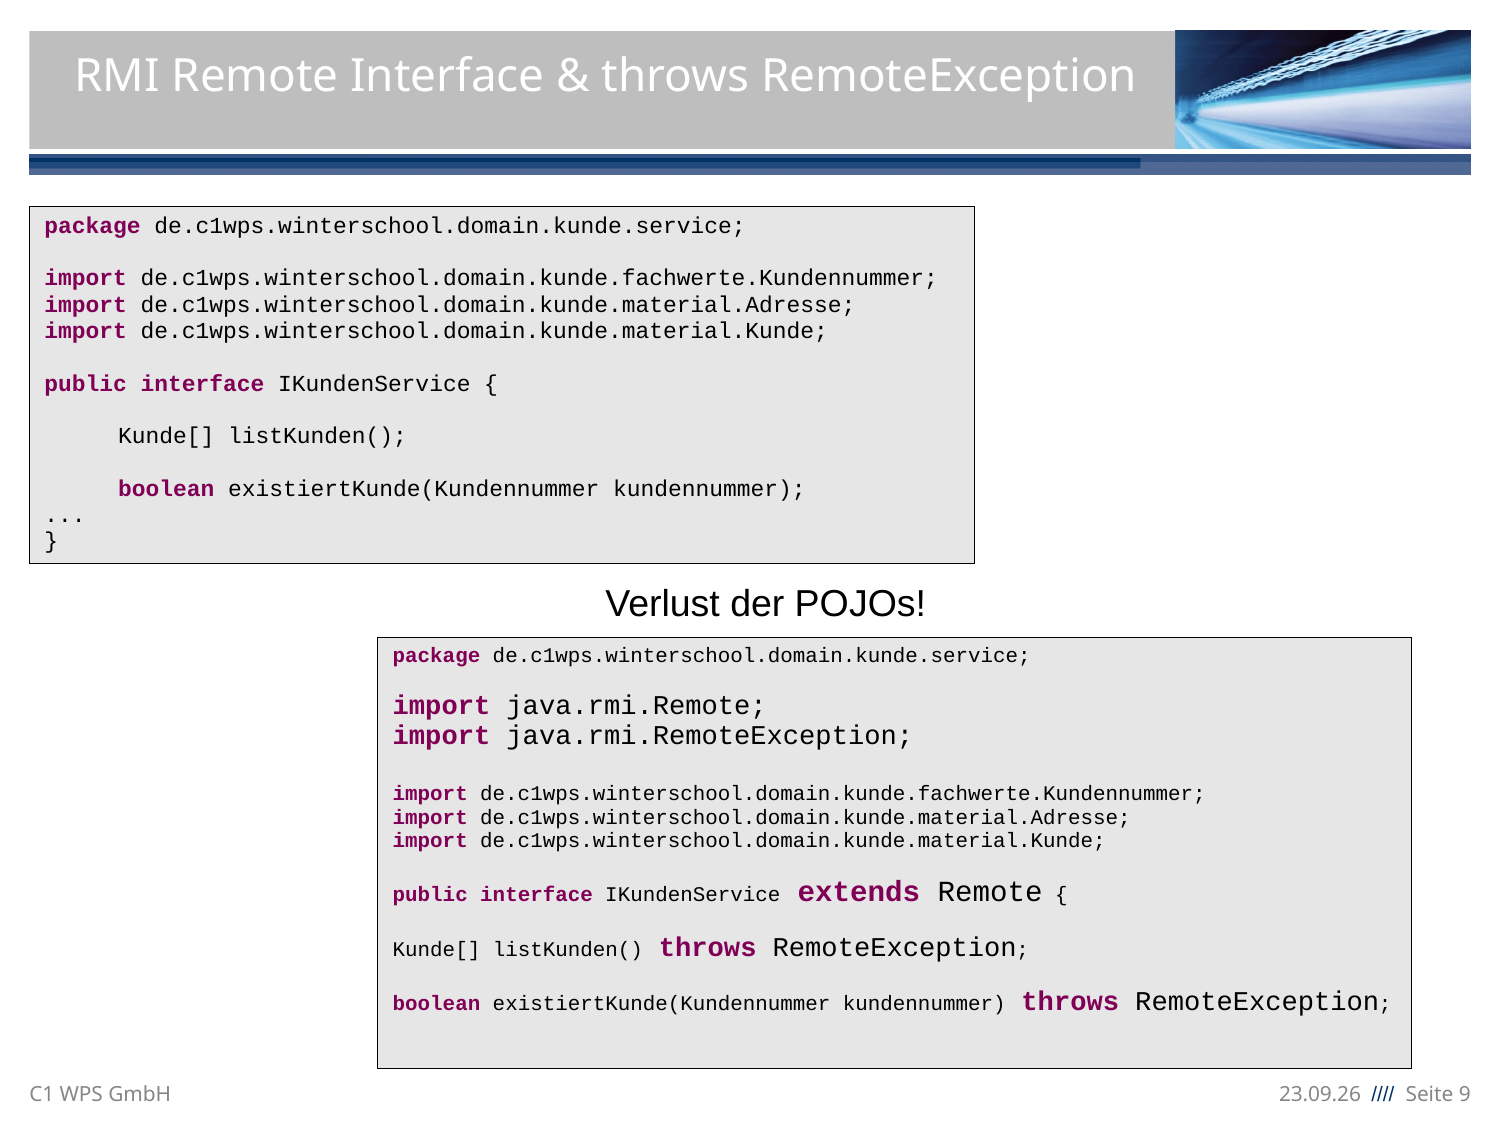

# RMI Remote Interface & throws RemoteException
package de.c1wps.winterschool.domain.kunde.service;
import de.c1wps.winterschool.domain.kunde.fachwerte.Kundennummer;
import de.c1wps.winterschool.domain.kunde.material.Adresse;
import de.c1wps.winterschool.domain.kunde.material.Kunde;
public interface IKundenService {
	Kunde[] listKunden();
	boolean existiertKunde(Kundennummer kundennummer);
...
}
Verlust der POJOs!
package de.c1wps.winterschool.domain.kunde.service;
import java.rmi.Remote;
import java.rmi.RemoteException;
import de.c1wps.winterschool.domain.kunde.fachwerte.Kundennummer;
import de.c1wps.winterschool.domain.kunde.material.Adresse;
import de.c1wps.winterschool.domain.kunde.material.Kunde;
public interface IKundenService extends Remote {
Kunde[] listKunden() throws RemoteException;
boolean existiertKunde(Kundennummer kundennummer) throws RemoteException;